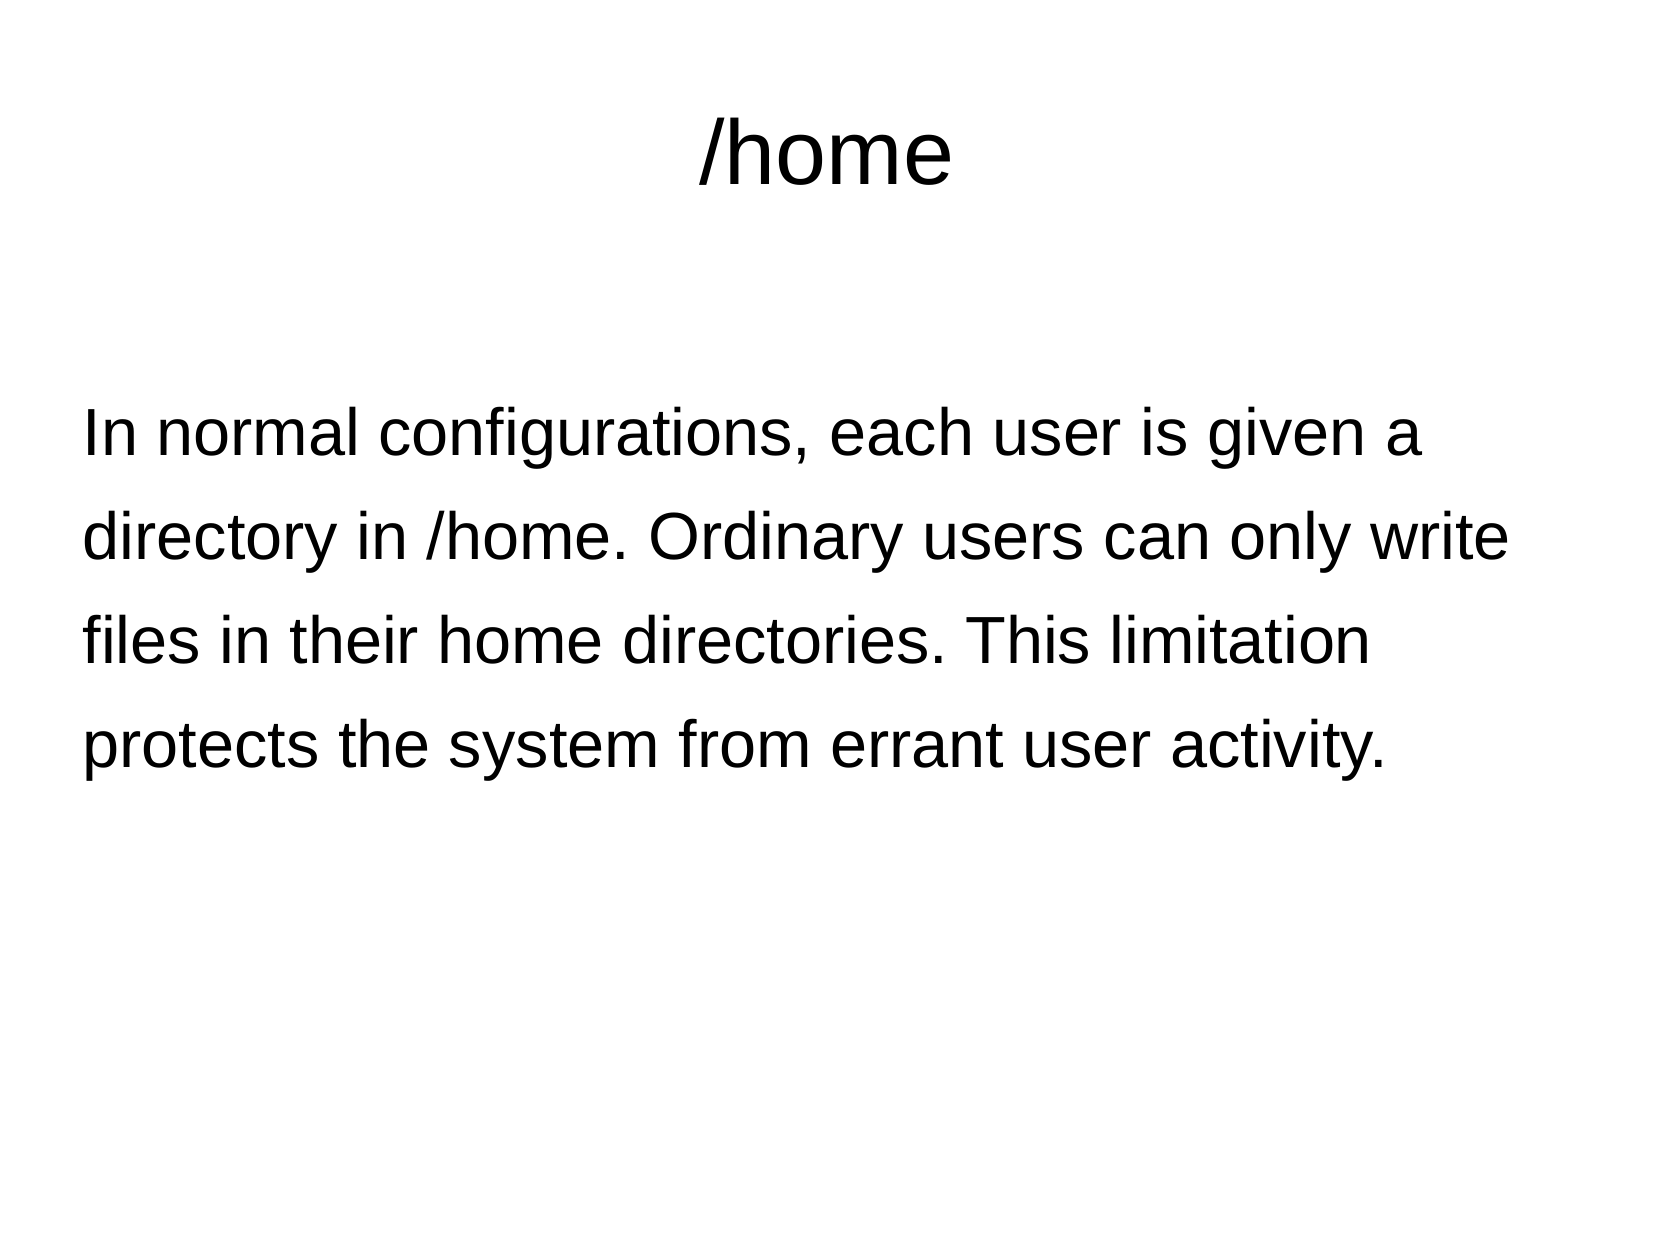

# /home
In normal configurations, each user is given a
directory in /home. Ordinary users can only write
files in their home directories. This limitation
protects the system from errant user activity.